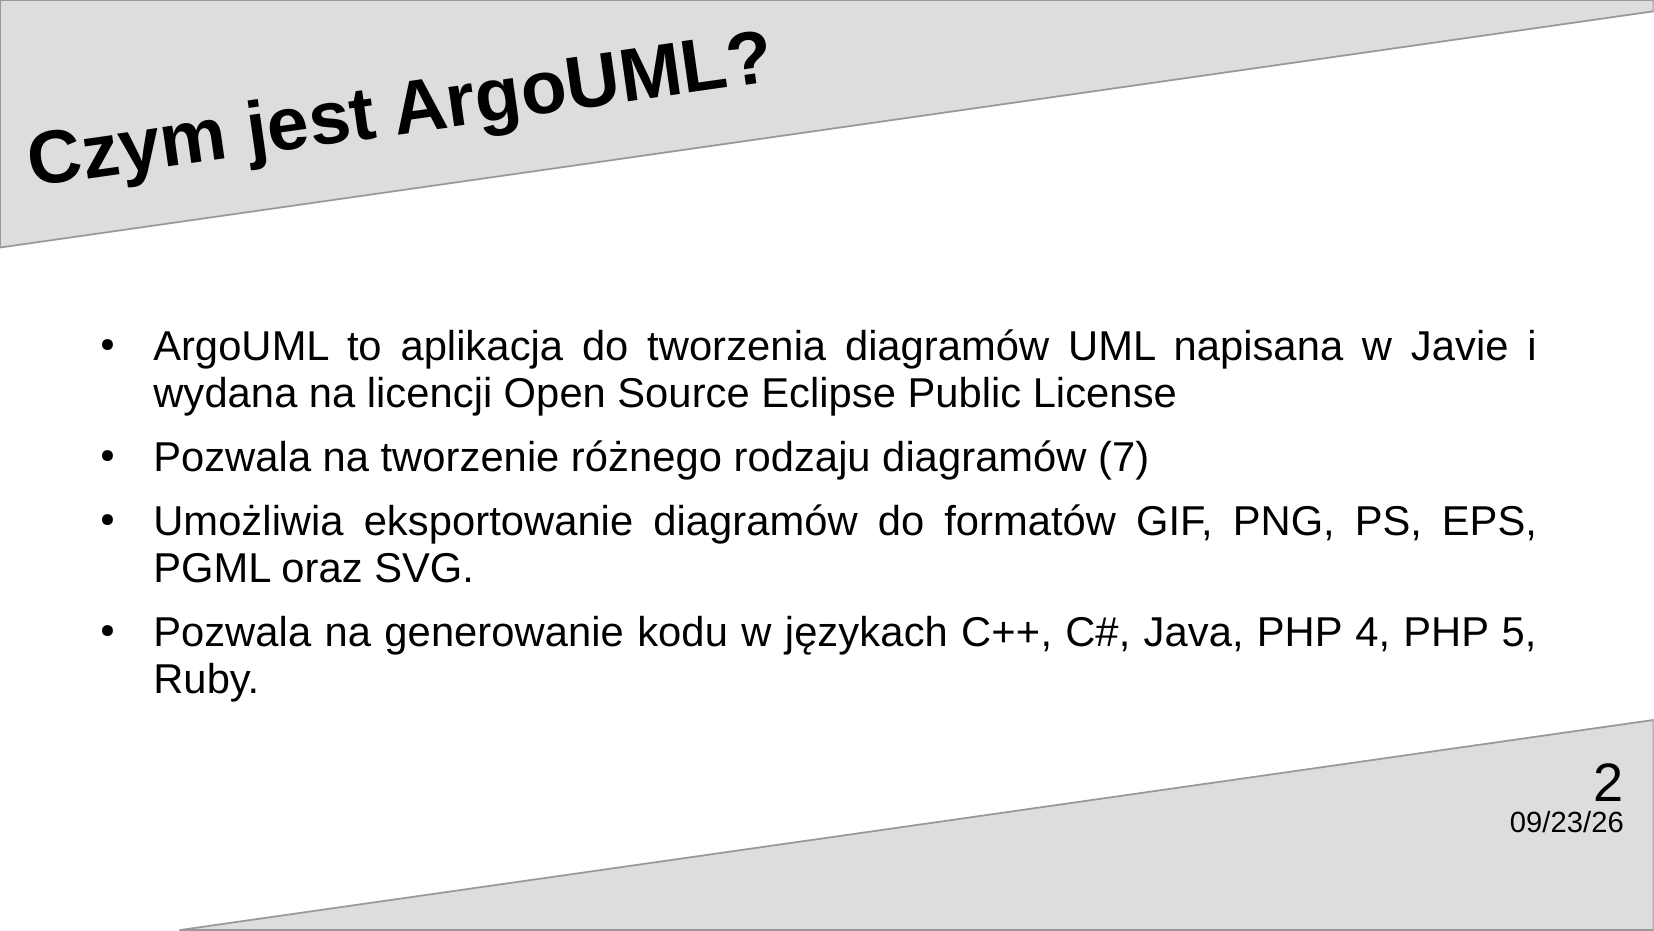

# Czym jest ArgoUML?
ArgoUML to aplikacja do tworzenia diagramów UML napisana w Javie i wydana na licencji Open Source Eclipse Public License
Pozwala na tworzenie różnego rodzaju diagramów (7)
Umożliwia eksportowanie diagramów do formatów GIF, PNG, PS, EPS, PGML oraz SVG.
Pozwala na generowanie kodu w językach C++, C#, Java, PHP 4, PHP 5, Ruby.
2